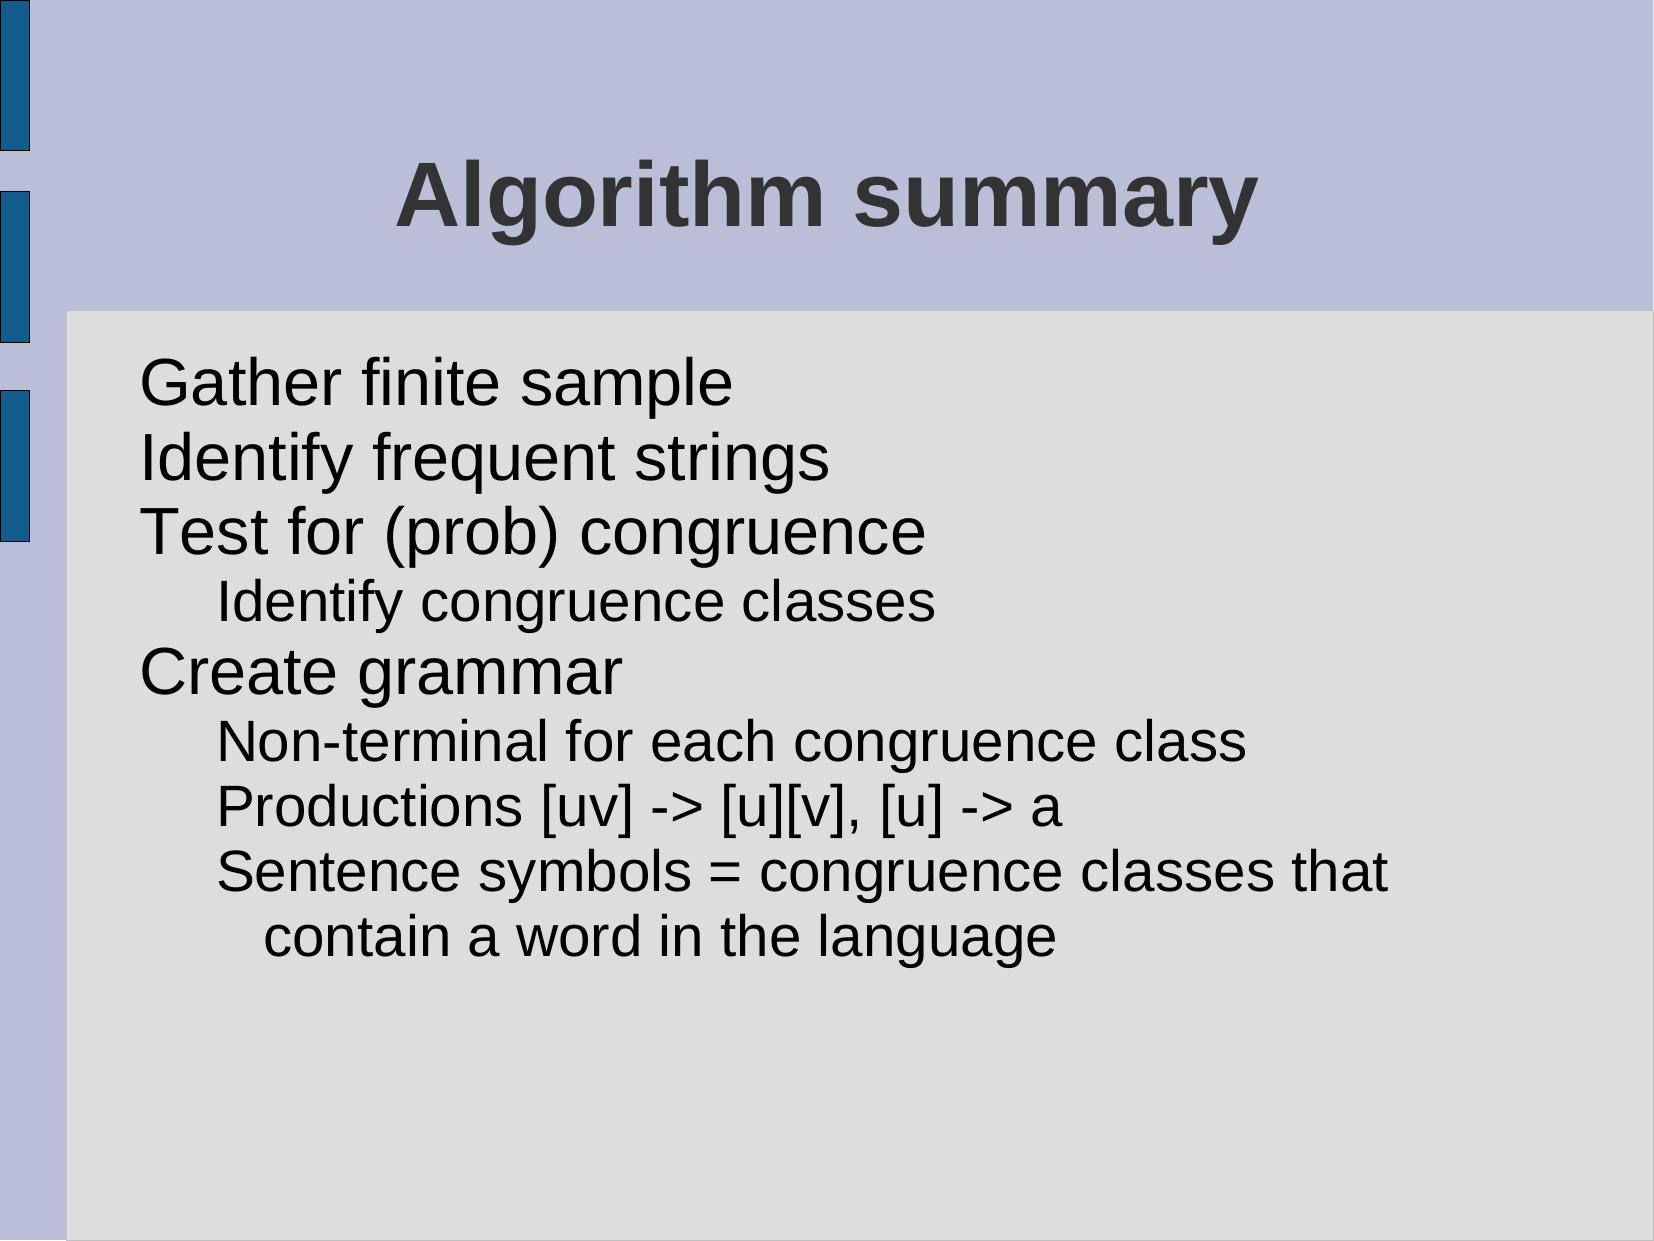

# Algorithm summary
Gather finite sample
Identify frequent strings
Test for (prob) congruence
Identify congruence classes
Create grammar
Non-terminal for each congruence class
Productions [uv] -> [u][v], [u] -> a
Sentence symbols = congruence classes that contain a word in the language